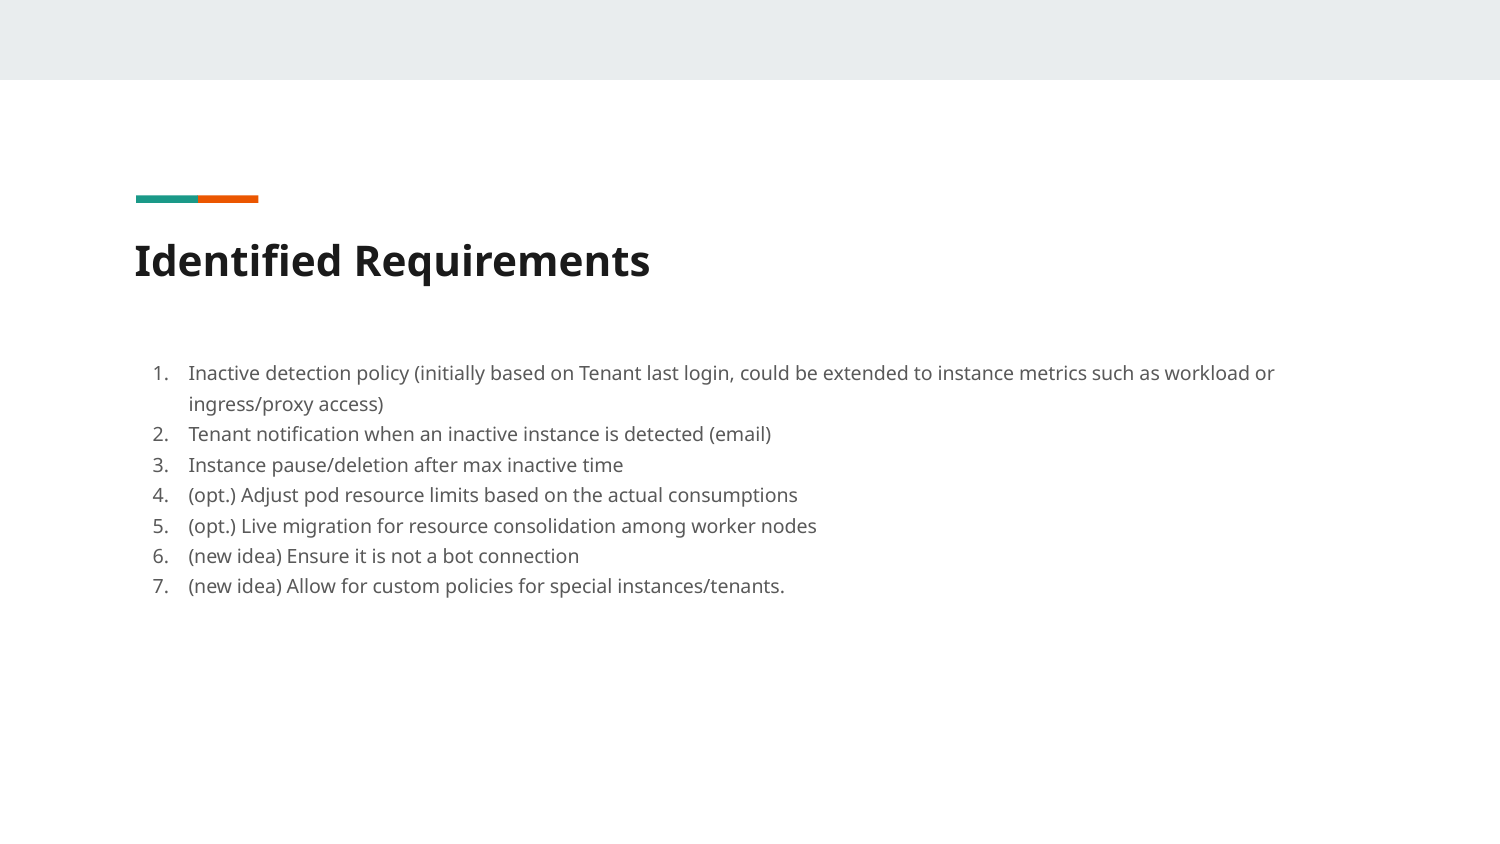

# Identified Requirements
Inactive detection policy (initially based on Tenant last login, could be extended to instance metrics such as workload or ingress/proxy access)
Tenant notification when an inactive instance is detected (email)
Instance pause/deletion after max inactive time
(opt.) Adjust pod resource limits based on the actual consumptions
(opt.) Live migration for resource consolidation among worker nodes
(new idea) Ensure it is not a bot connection
(new idea) Allow for custom policies for special instances/tenants.